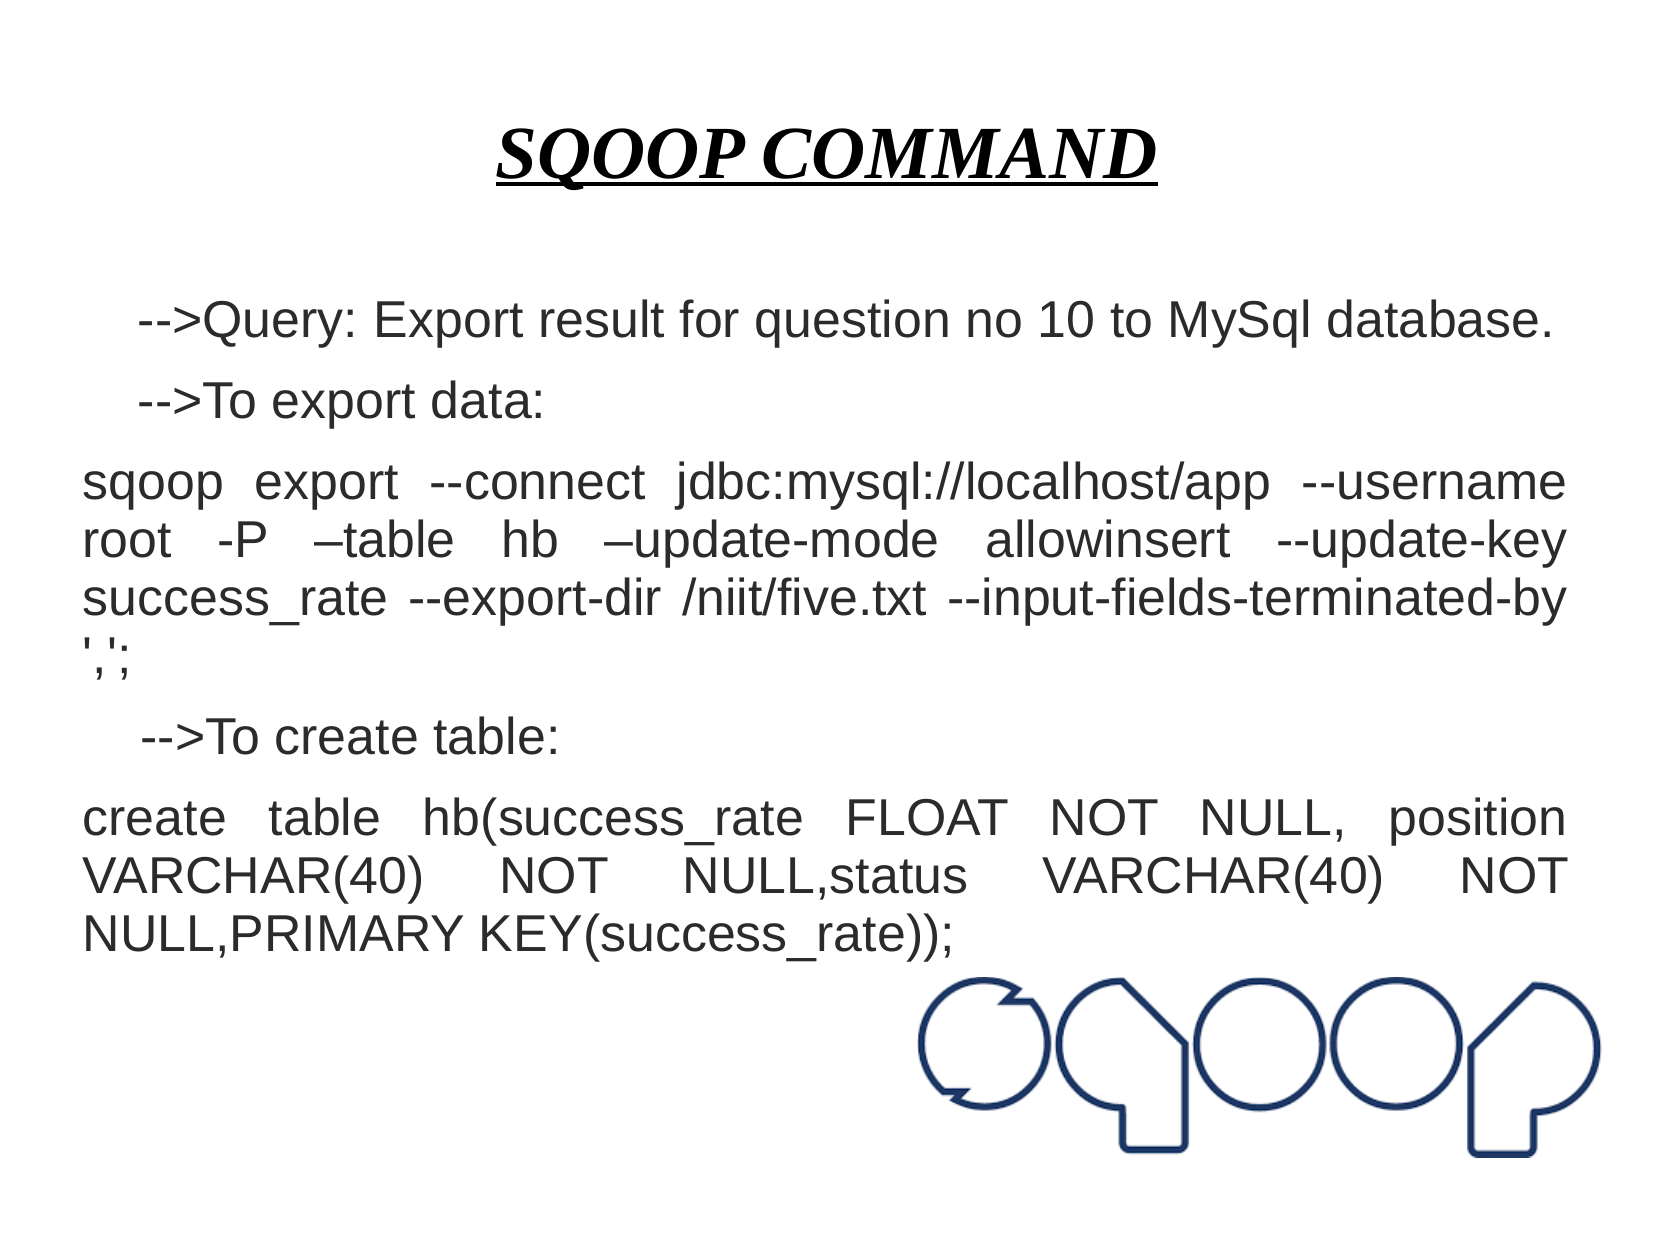

# SQOOP COMMAND
-->Query: Export result for question no 10 to MySql database.
-->To export data:
sqoop export --connect jdbc:mysql://localhost/app --username root -P –table hb –update-mode allowinsert --update-key success_rate --export-dir /niit/five.txt --input-fields-terminated-by ',';
 -->To create table:
create table hb(success_rate FLOAT NOT NULL, position VARCHAR(40) NOT NULL,status VARCHAR(40) NOT NULL,PRIMARY KEY(success_rate));